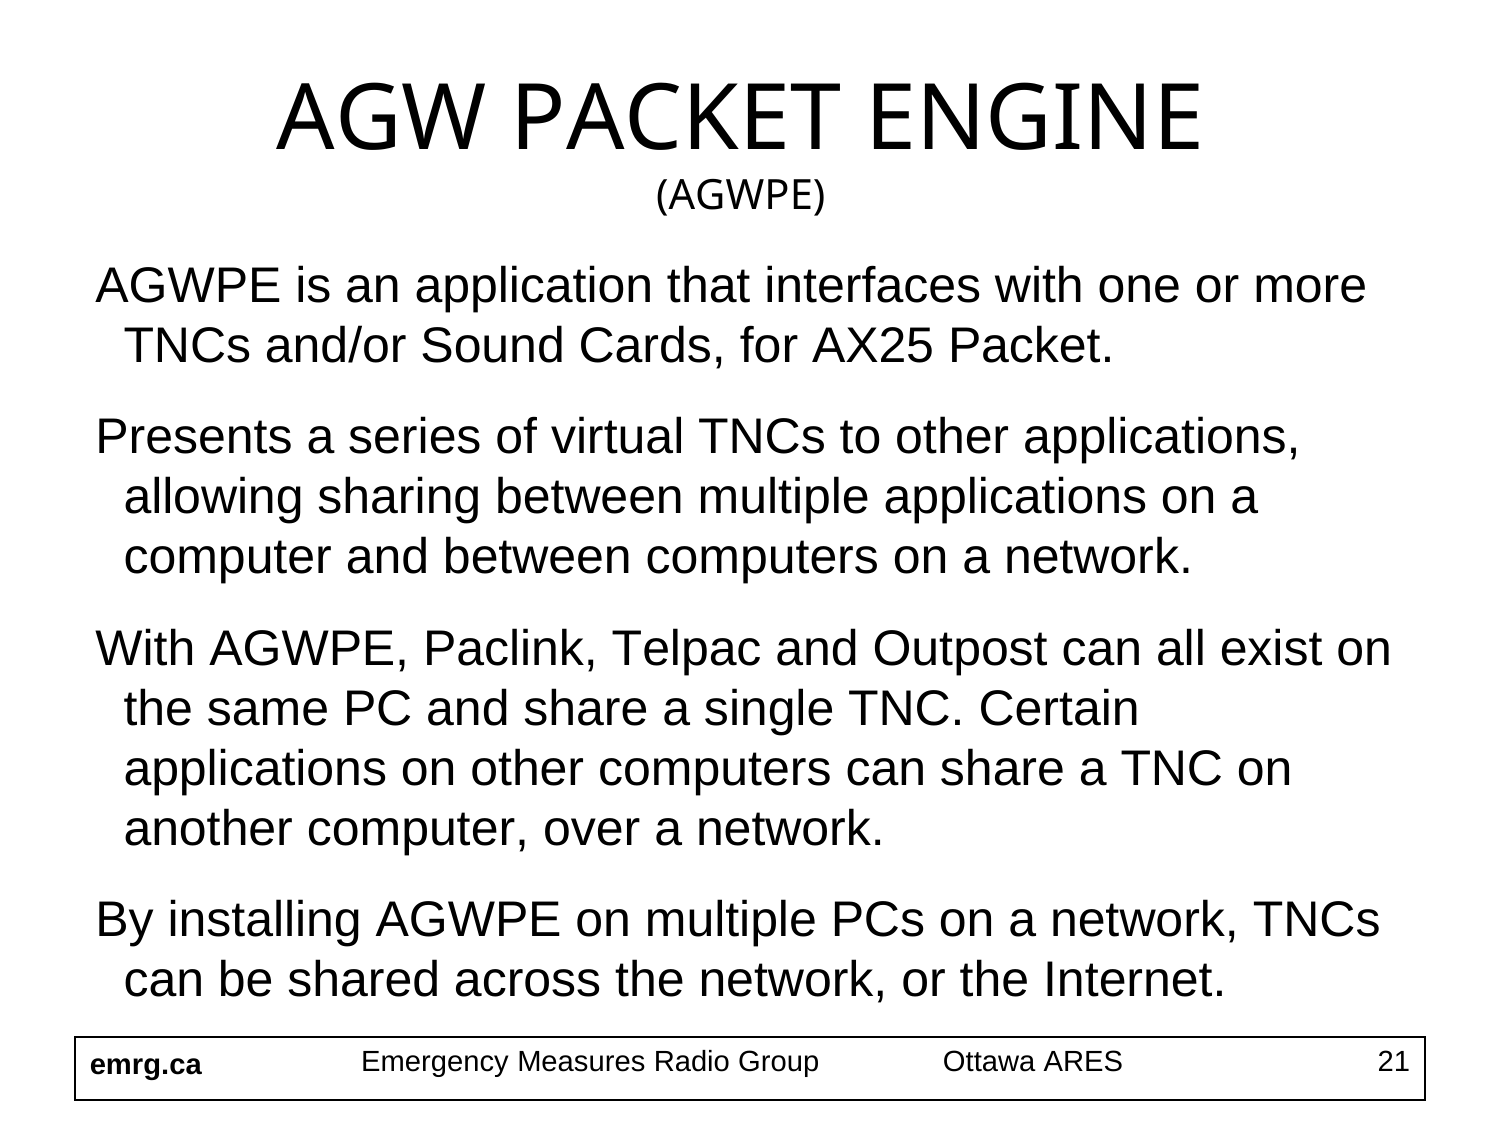

AGW PACKET ENGINE
(AGWPE)
AGWPE is an application that interfaces with one or more TNCs and/or Sound Cards, for AX25 Packet.
Presents a series of virtual TNCs to other applications, allowing sharing between multiple applications on a computer and between computers on a network.
With AGWPE, Paclink, Telpac and Outpost can all exist on the same PC and share a single TNC. Certain applications on other computers can share a TNC on another computer, over a network.
By installing AGWPE on multiple PCs on a network, TNCs can be shared across the network, or the Internet.
Emergency Measures Radio Group Ottawa ARES
21